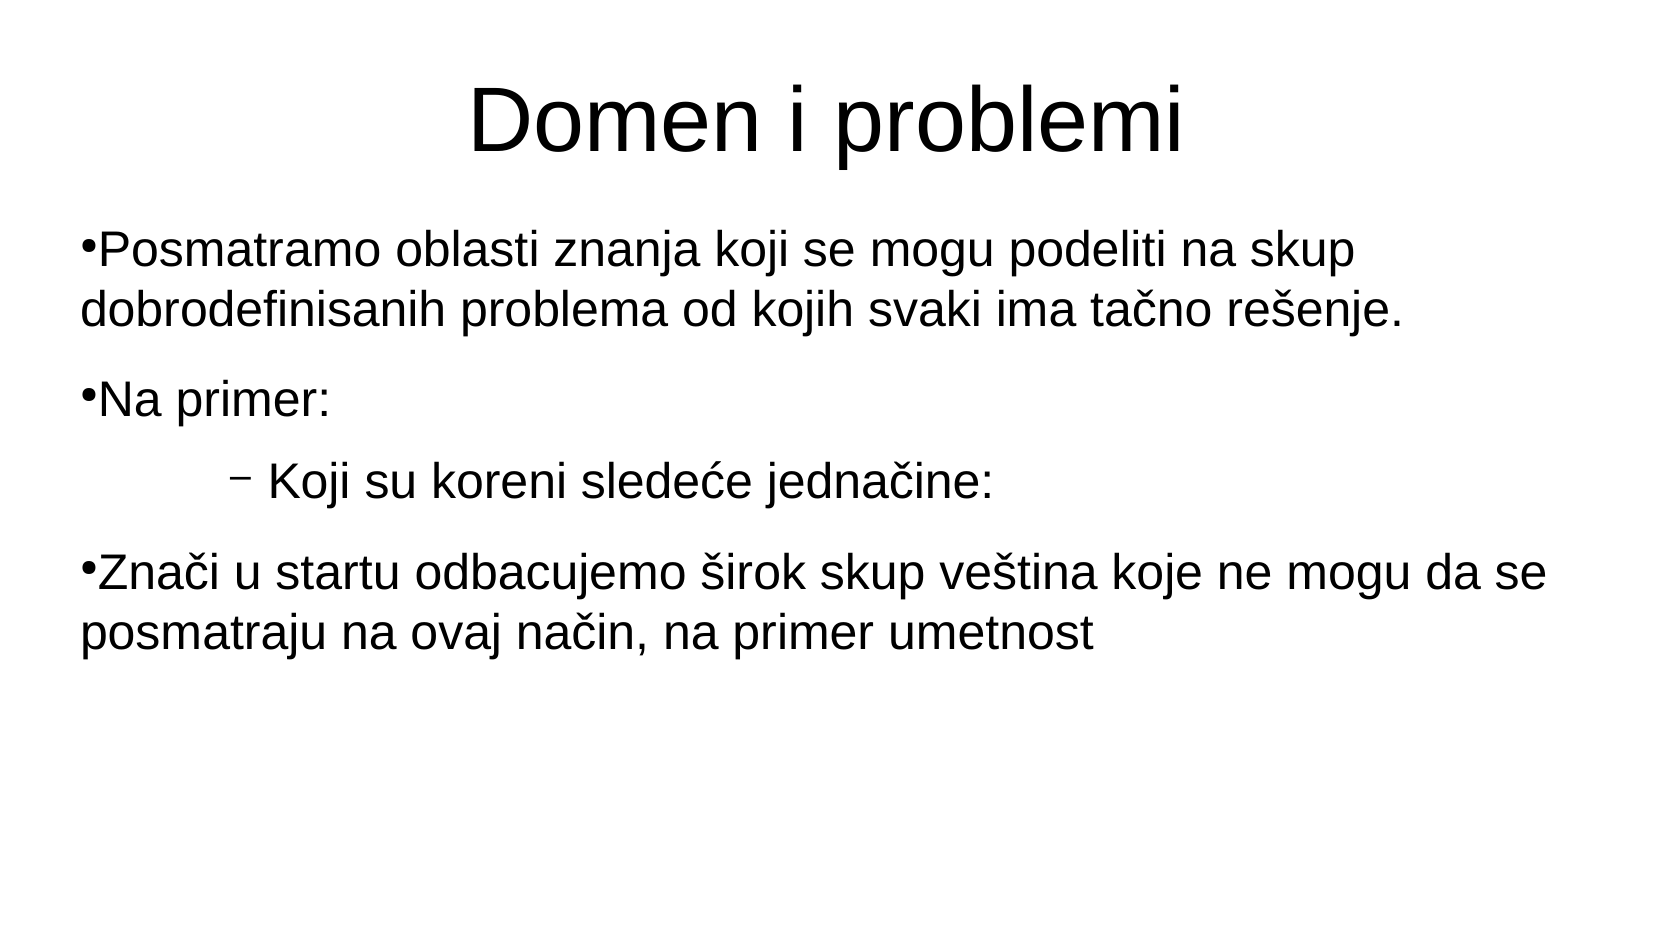

# Domen i problemi
Posmatramo oblasti znanja koji se mogu podeliti na skup dobrodefinisanih problema od kojih svaki ima tačno rešenje.
Na primer:
Koji su koreni sledeće jednačine:
Znači u startu odbacujemo širok skup veština koje ne mogu da se posmatraju na ovaj način, na primer umetnost